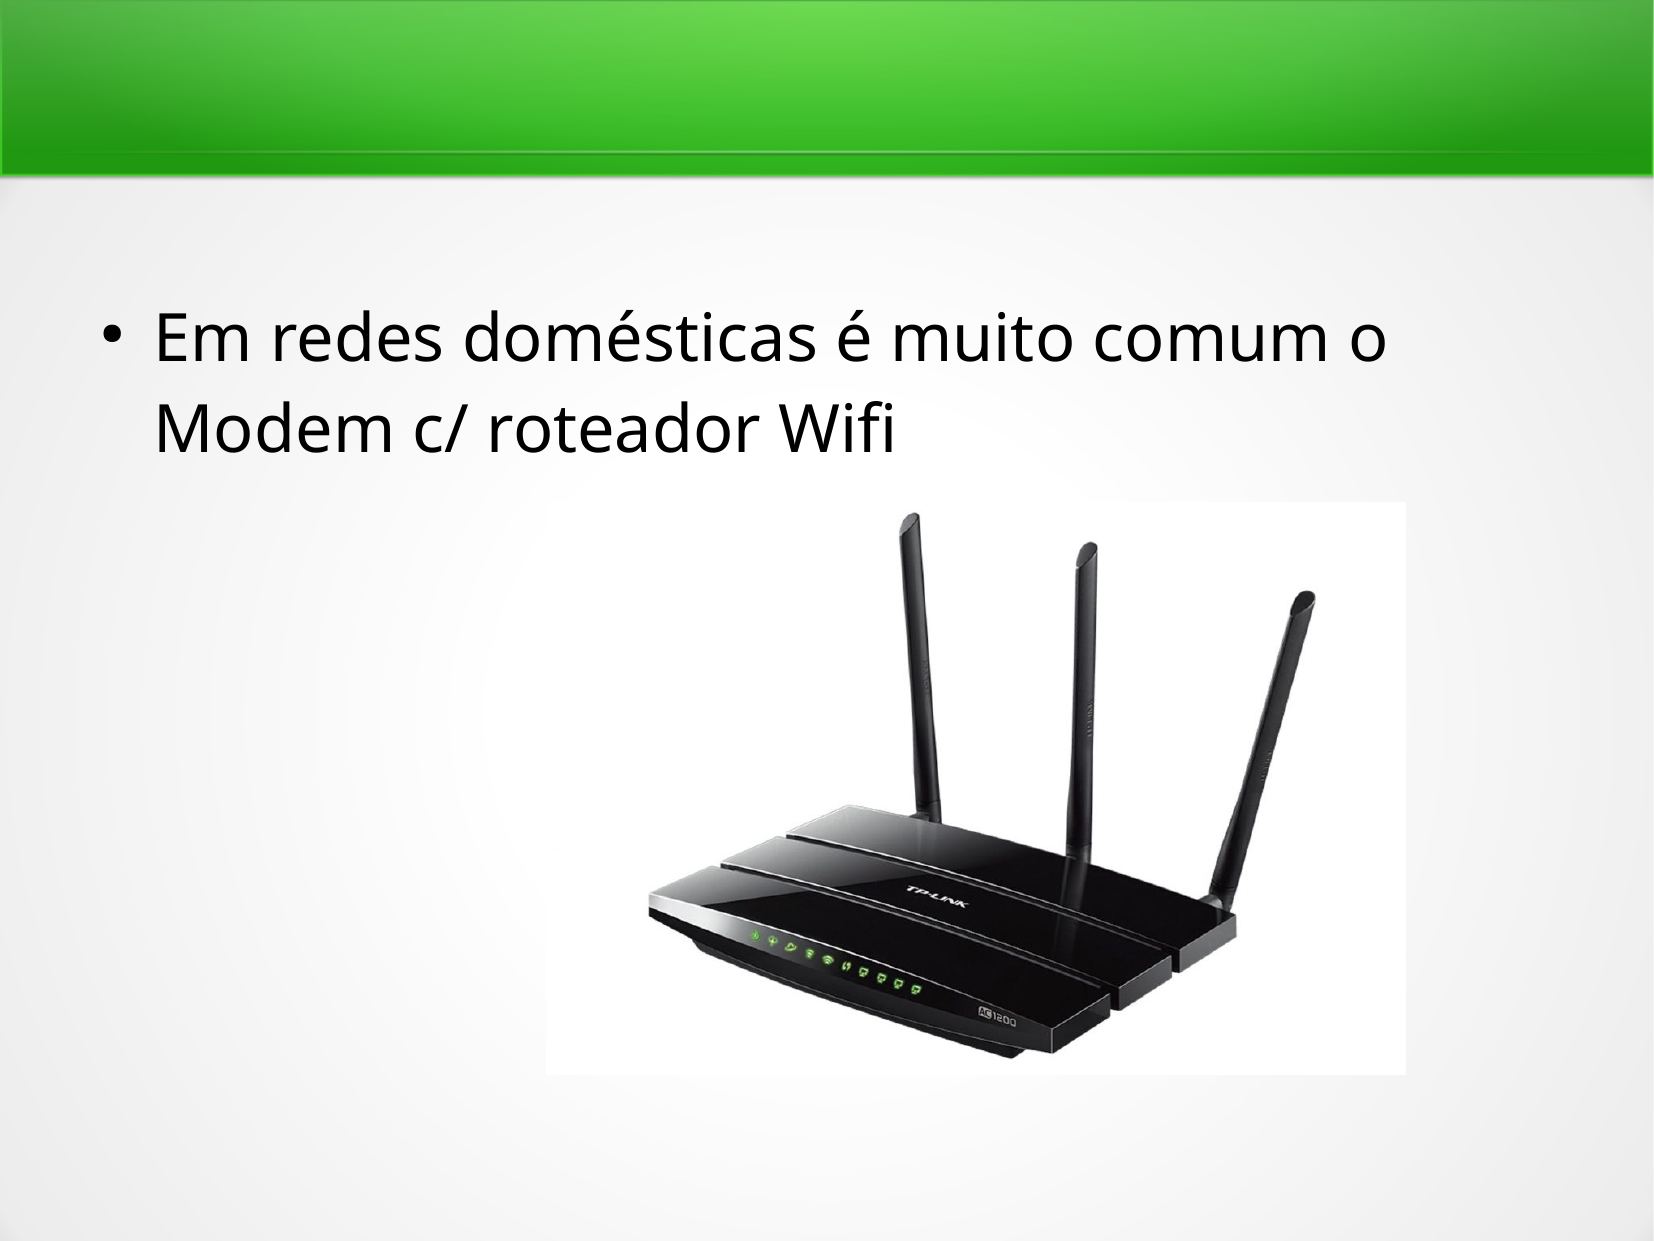

#
Em redes domésticas é muito comum o Modem c/ roteador Wifi